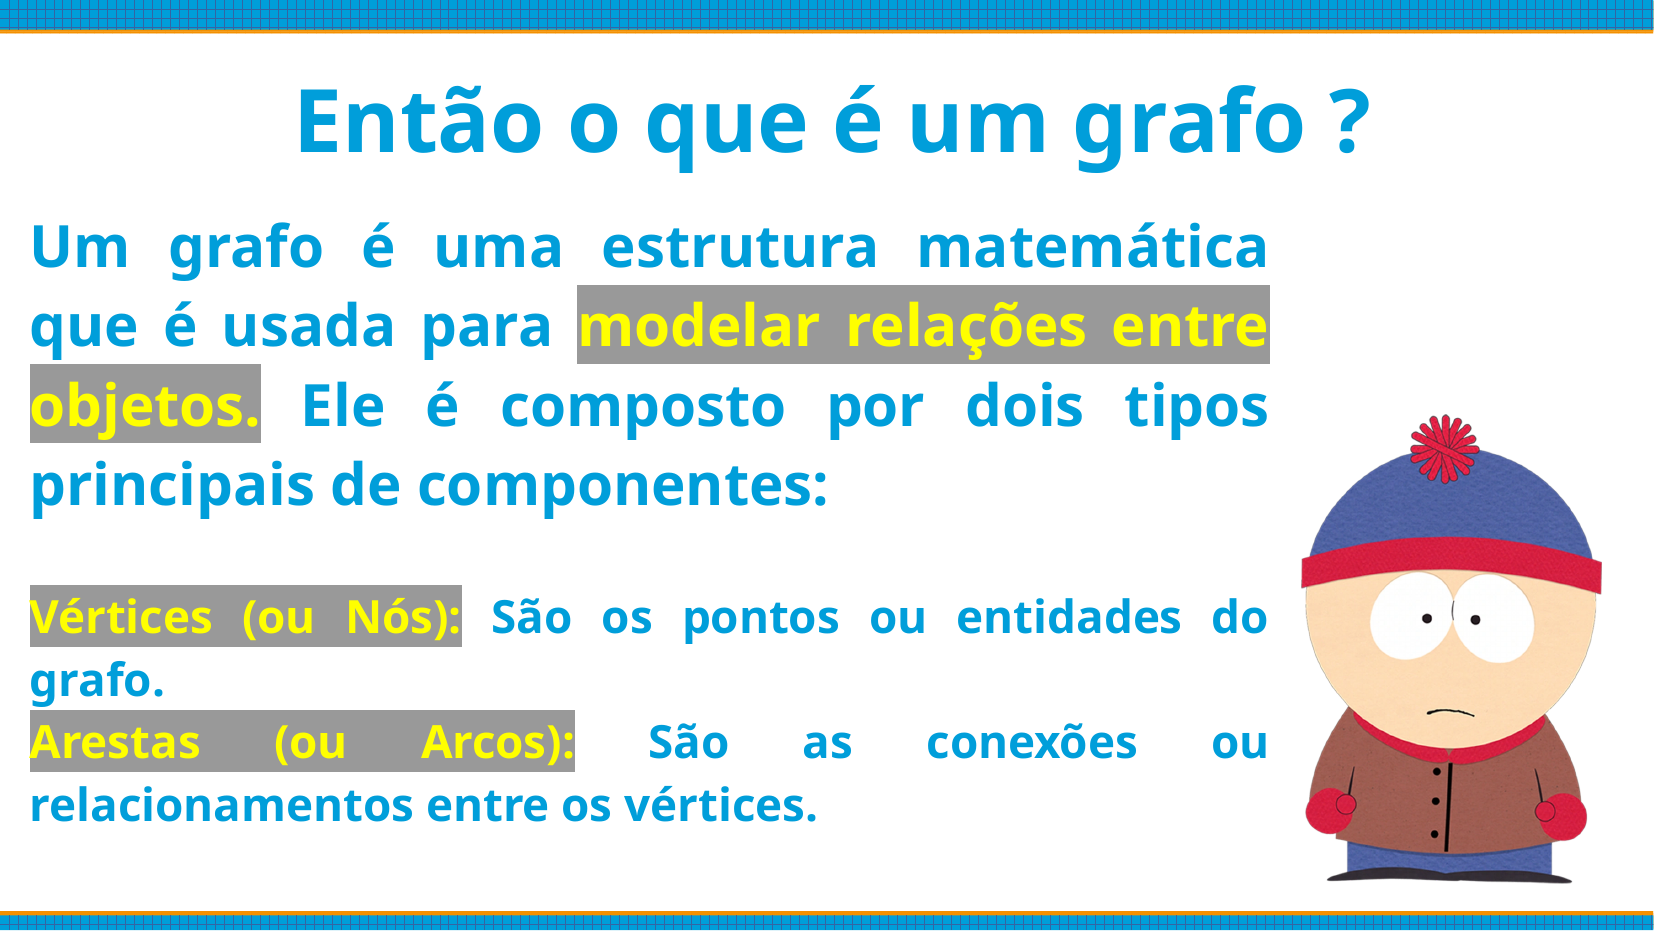

# Então o que é um grafo ?
Um grafo é uma estrutura matemática que é usada para modelar relações entre objetos. Ele é composto por dois tipos principais de componentes:
Vértices (ou Nós): São os pontos ou entidades do grafo.
Arestas (ou Arcos): São as conexões ou relacionamentos entre os vértices.